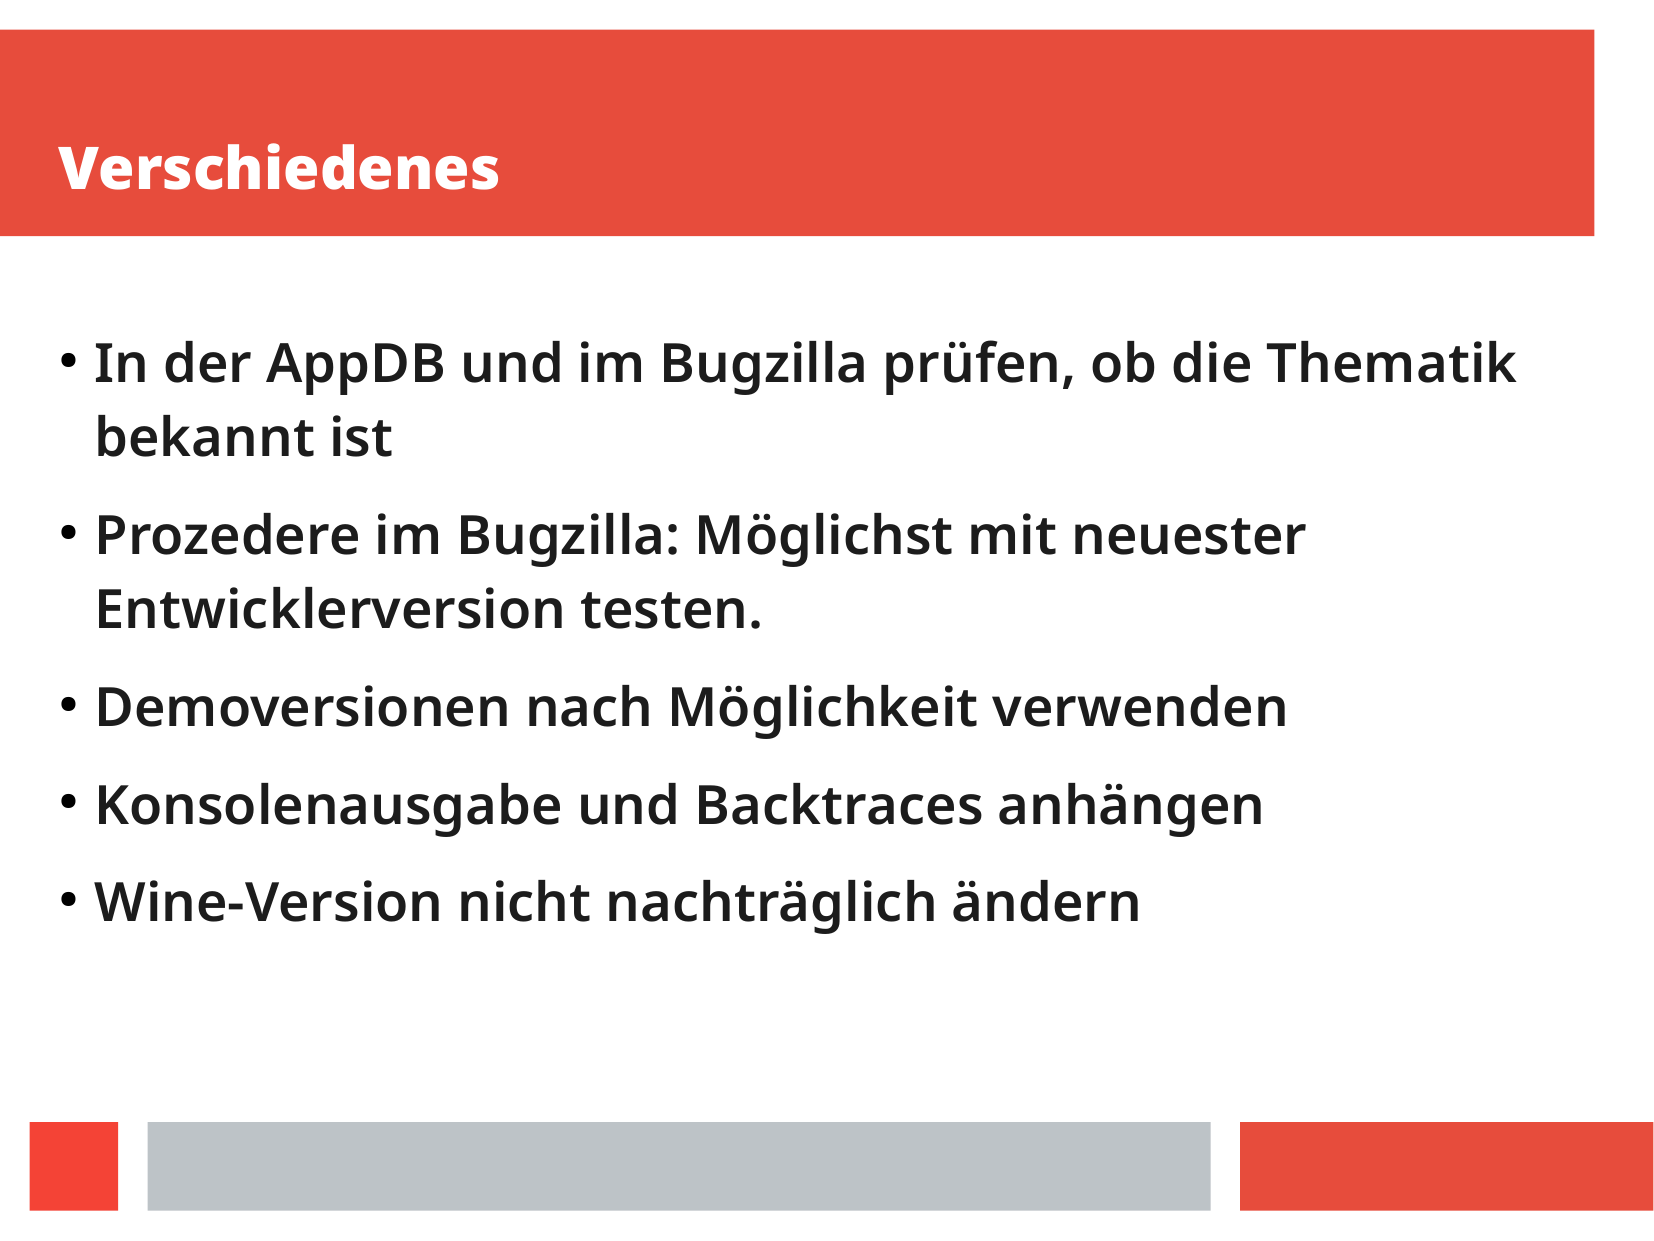

# Verschiedenes
In der AppDB und im Bugzilla prüfen, ob die Thematik bekannt ist
Prozedere im Bugzilla: Möglichst mit neuester Entwicklerversion testen.
Demoversionen nach Möglichkeit verwenden
Konsolenausgabe und Backtraces anhängen
Wine-Version nicht nachträglich ändern